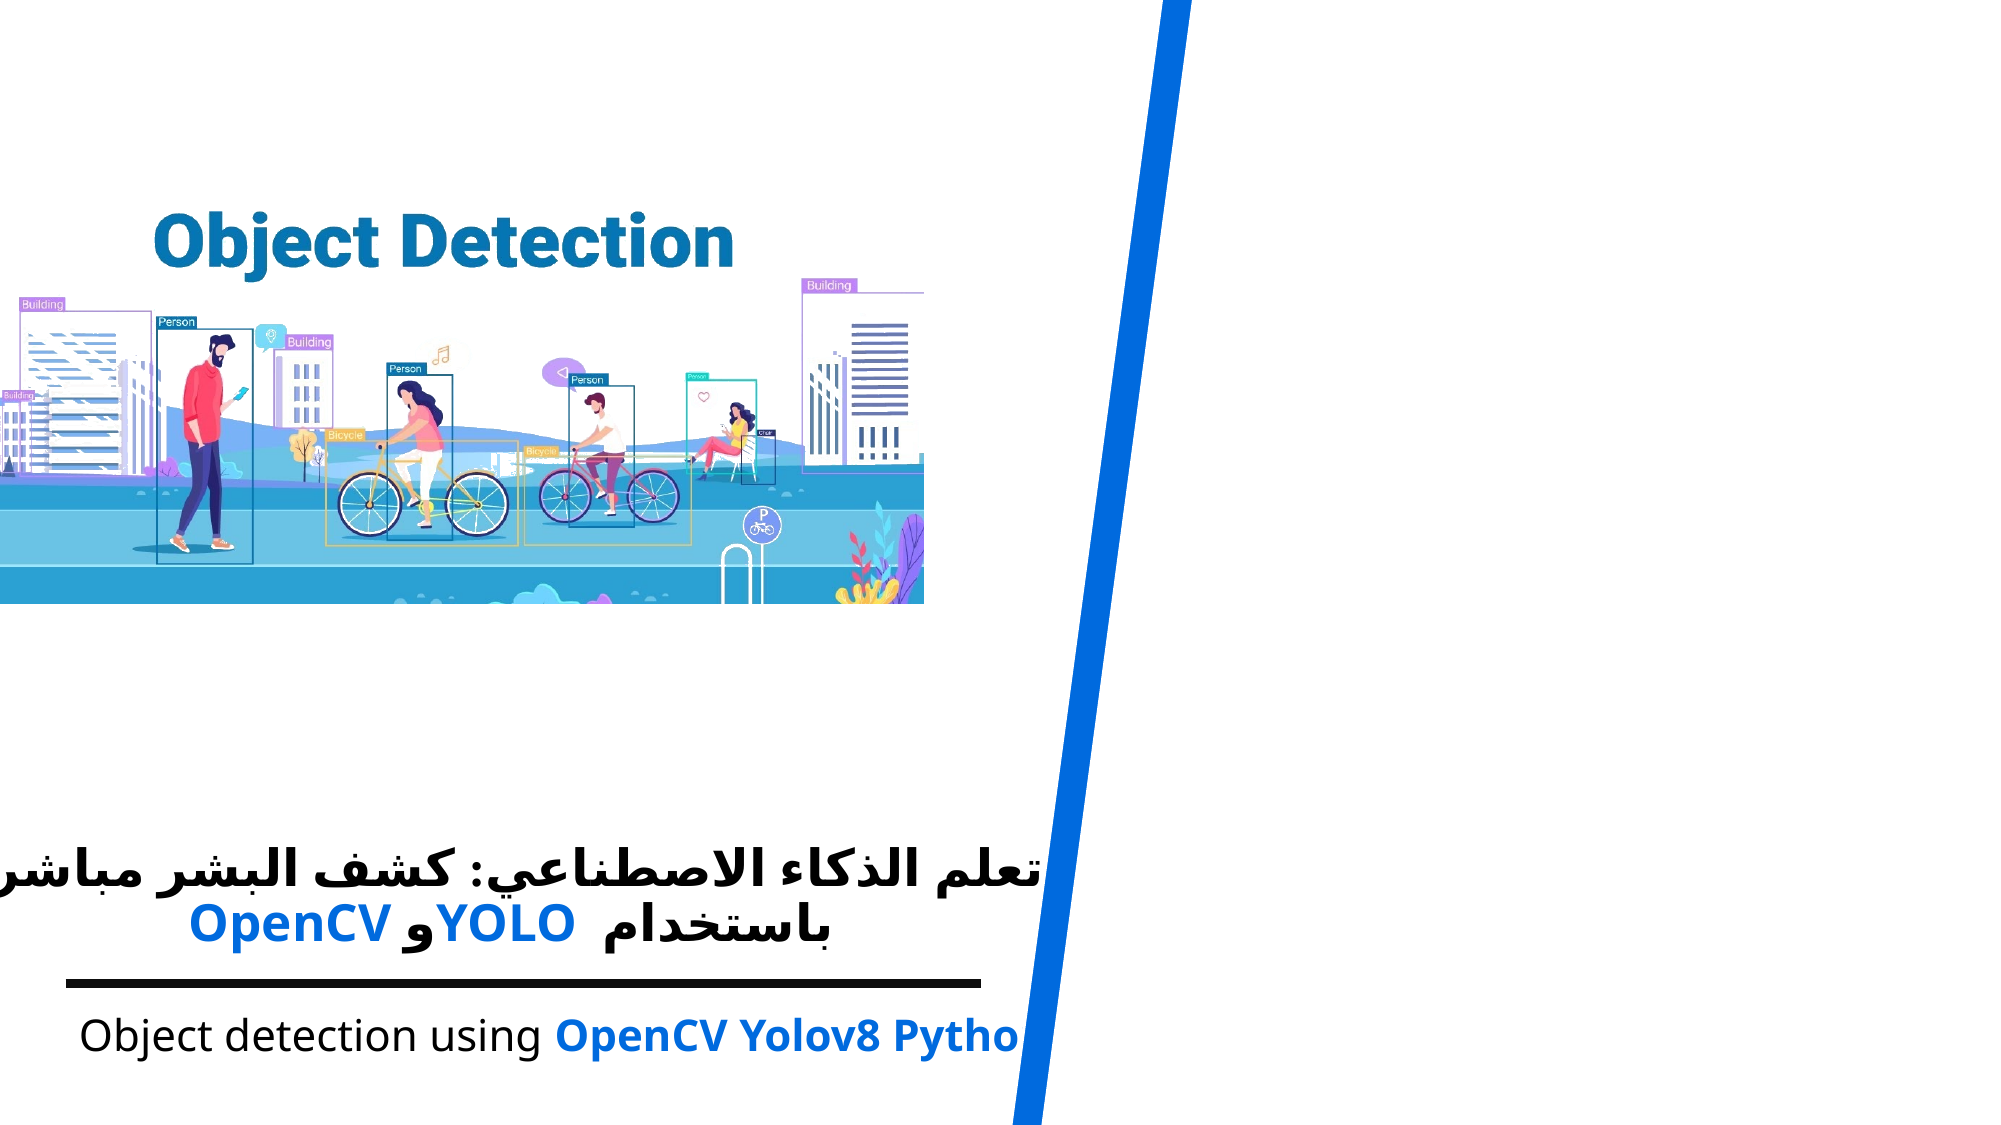

# تعلم الذكاء الاصطناعي: كشف البشر مباشر باستخدام YOLOو OpenCV
Object detection using OpenCV Yolov8 Python